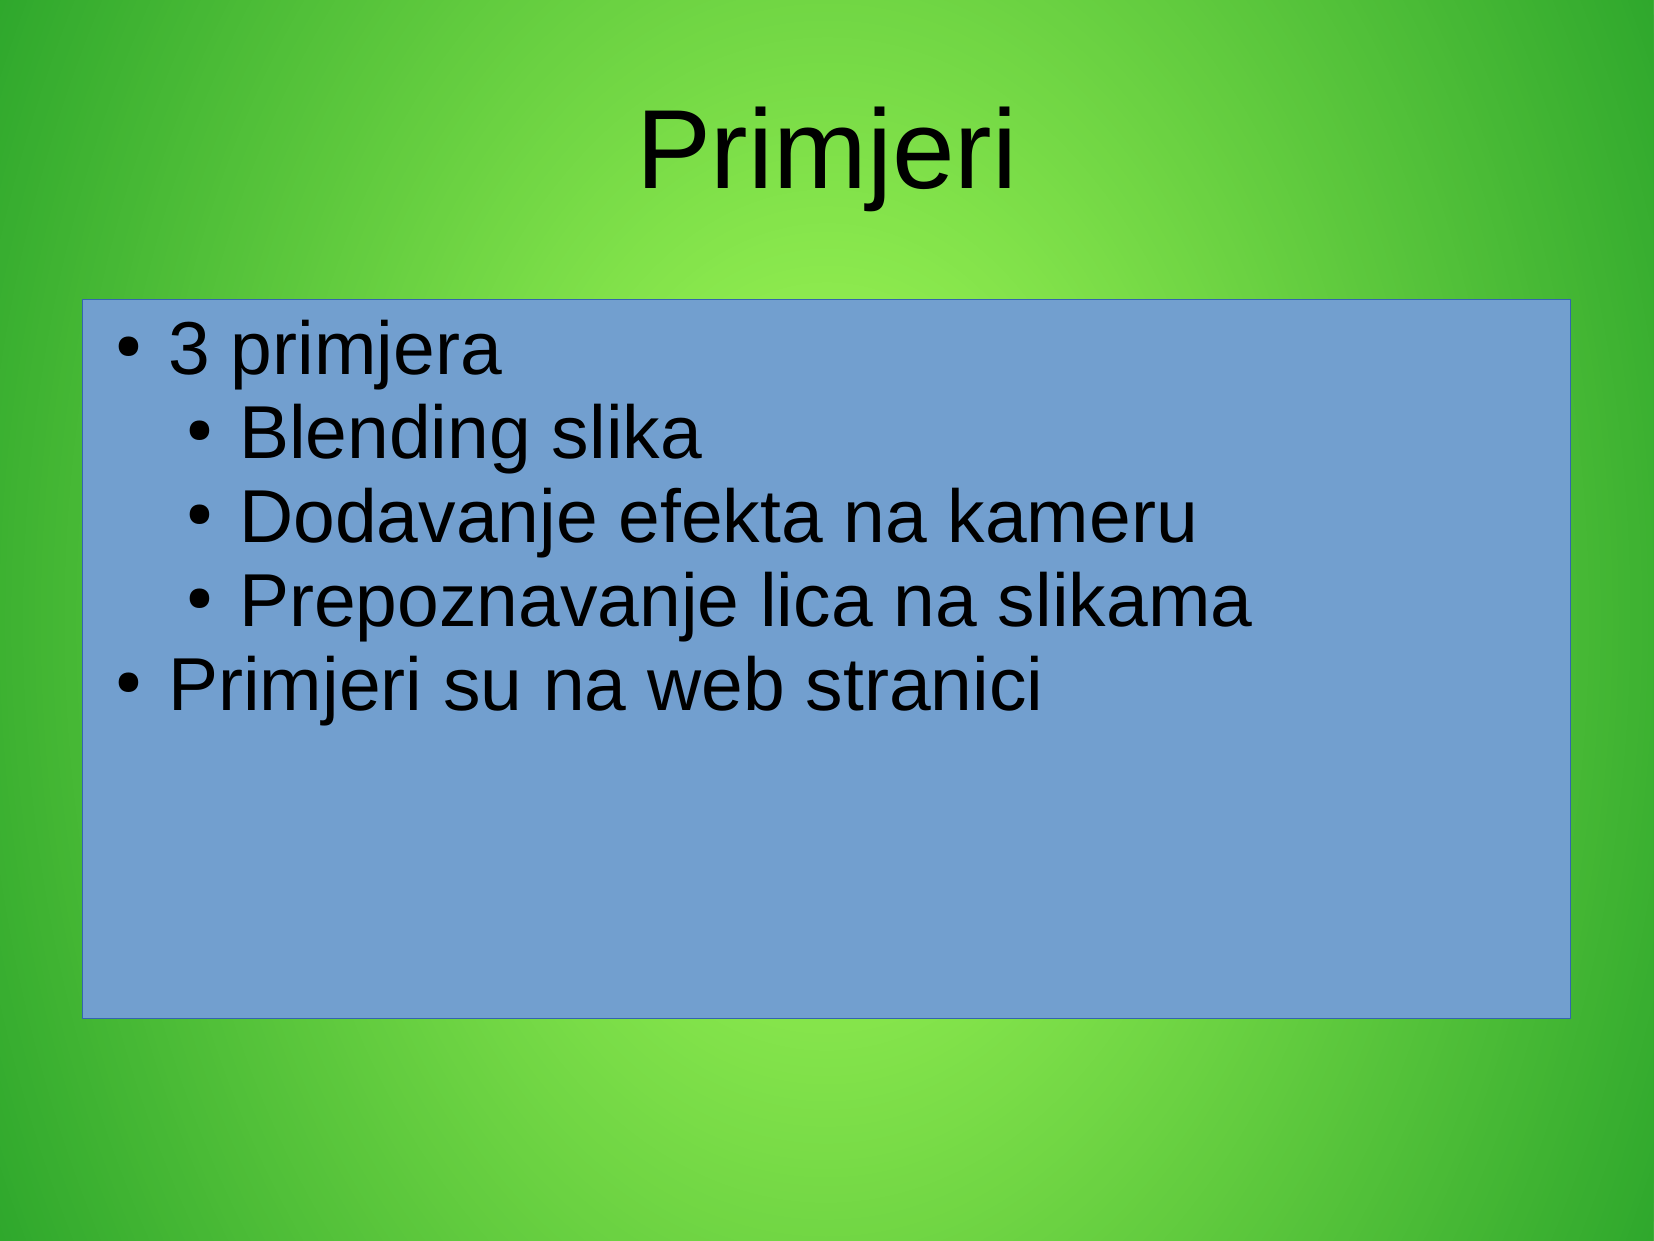

# Primjeri
3 primjera
Blending slika
Dodavanje efekta na kameru
Prepoznavanje lica na slikama
Primjeri su na web stranici